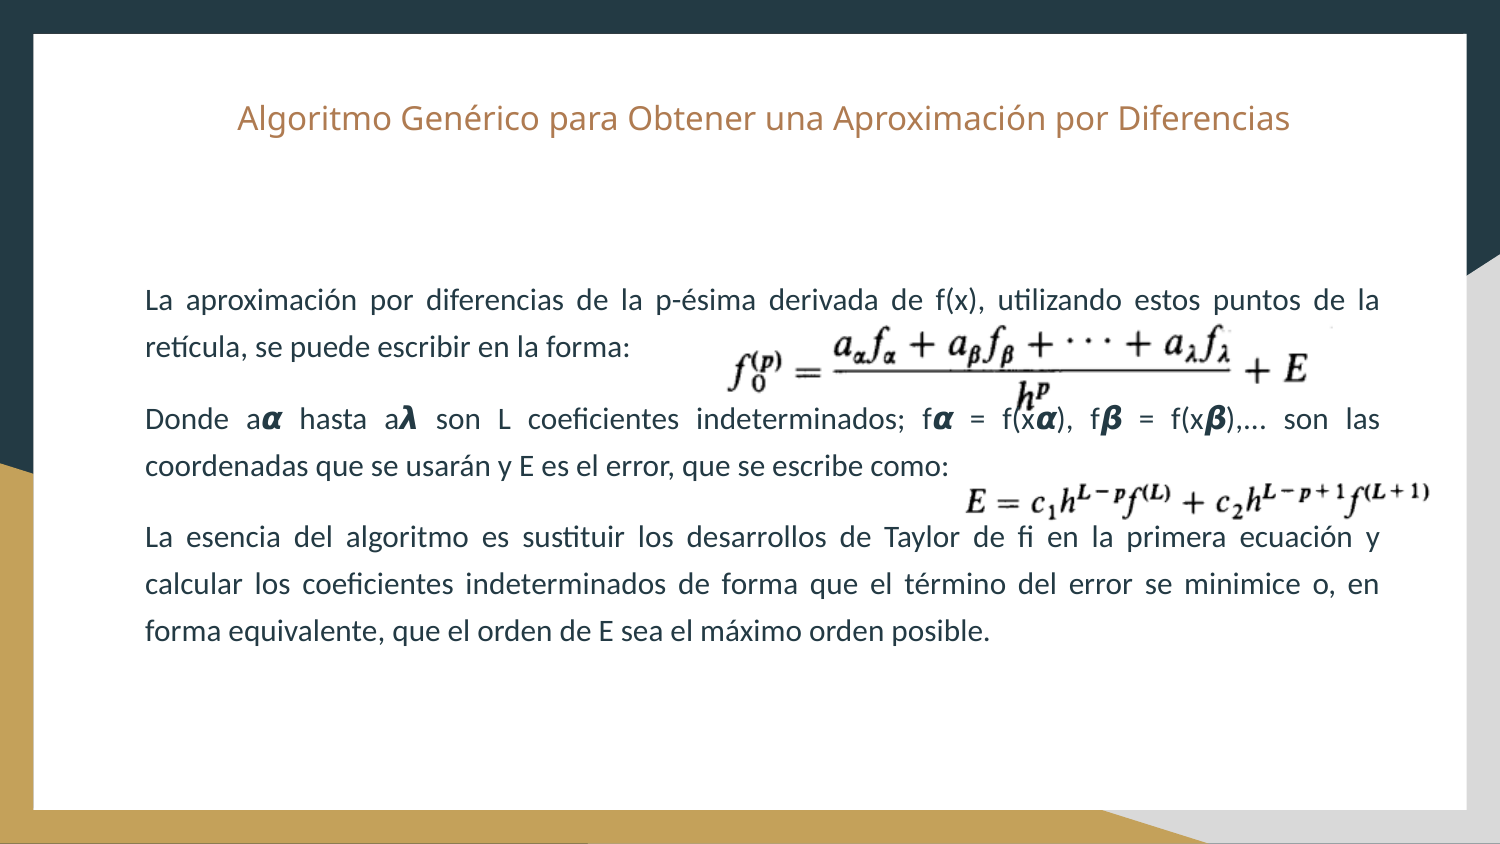

# Algoritmo Genérico para Obtener una Aproximación por Diferencias
La aproximación por diferencias de la p-ésima derivada de f(x), utilizando estos puntos de la retícula, se puede escribir en la forma:
Donde a𝞪 hasta a𝞴 son L coeficientes indeterminados; f𝞪 = f(x𝞪), f𝞫 = f(x𝞫),... son las coordenadas que se usarán y E es el error, que se escribe como:
La esencia del algoritmo es sustituir los desarrollos de Taylor de fi en la primera ecuación y calcular los coeficientes indeterminados de forma que el término del error se minimice o, en forma equivalente, que el orden de E sea el máximo orden posible.